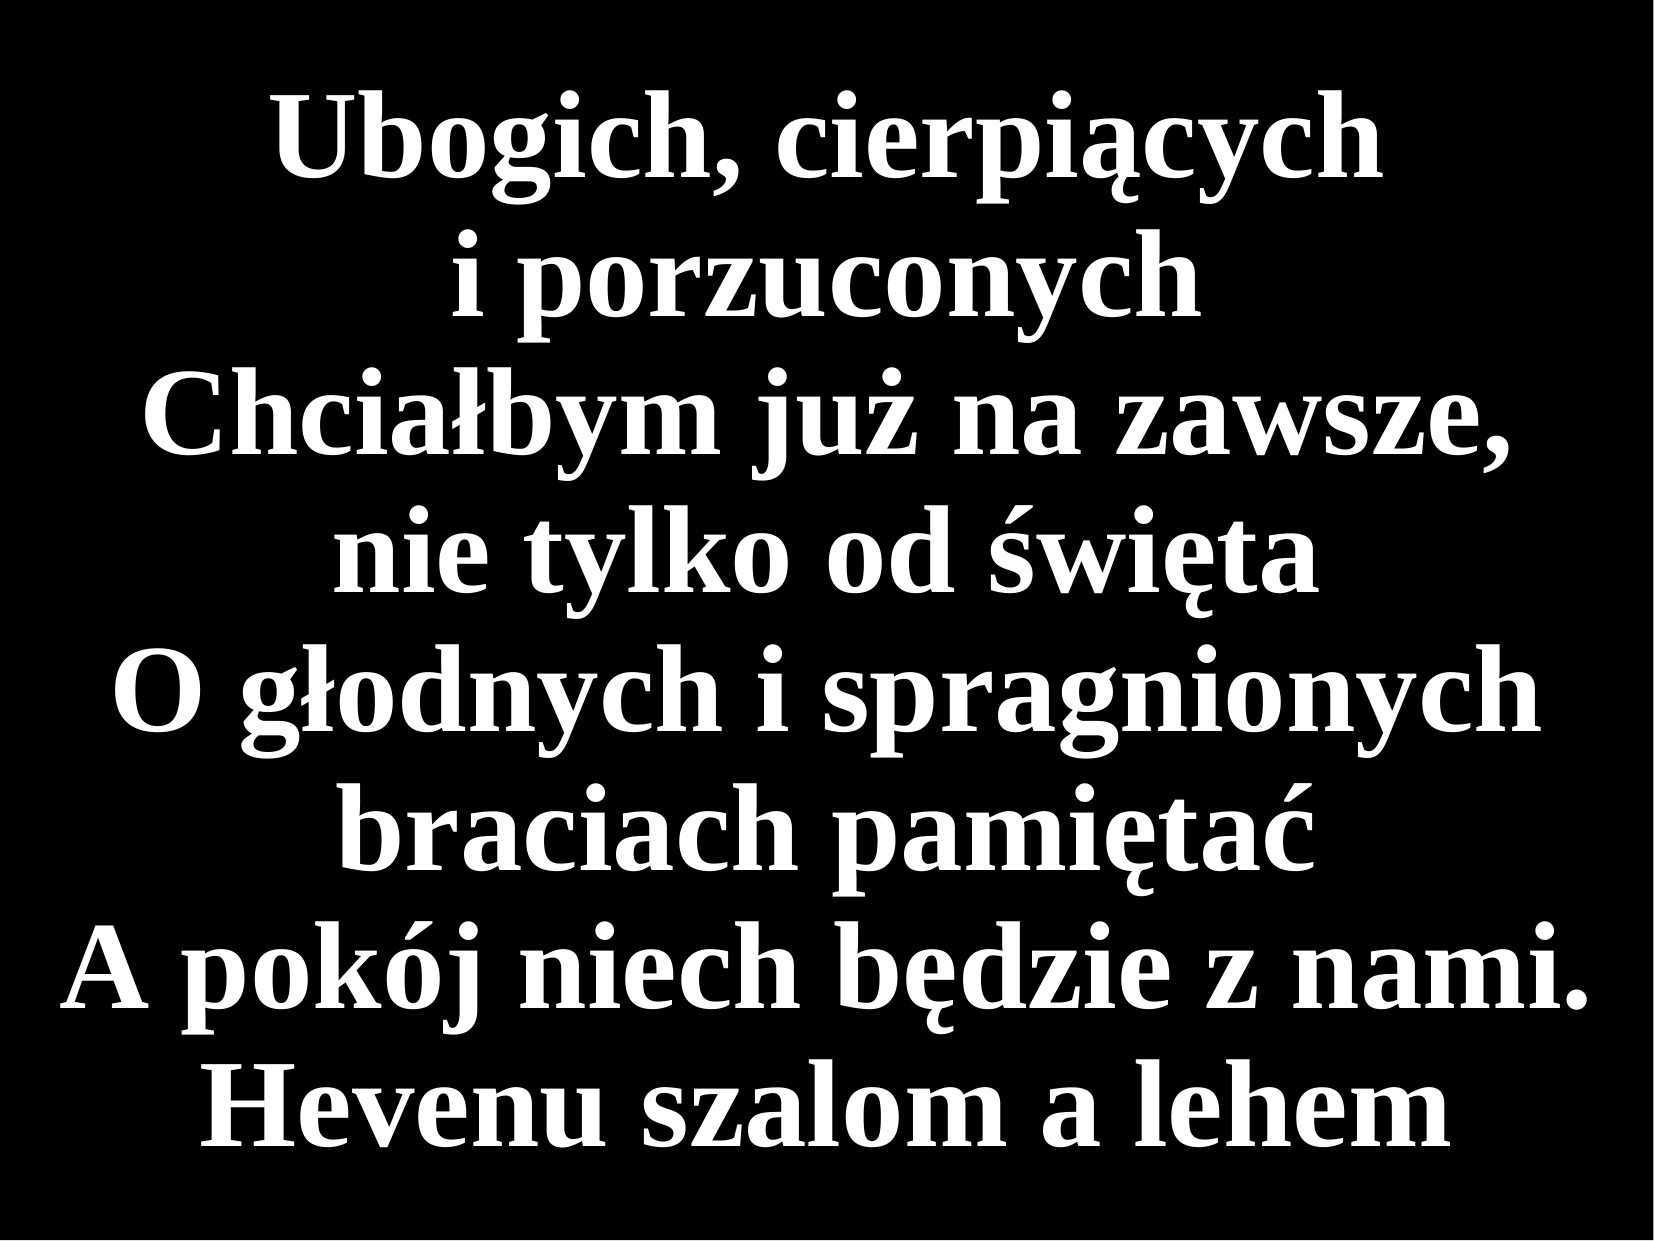

# Ubogich, cierpiących i porzuconych Chciałbym już na zawsze, nie tylko od święta O głodnych i spragnionych braciach pamiętać A pokój niech będzie z nami. Hevenu szalom a lehem